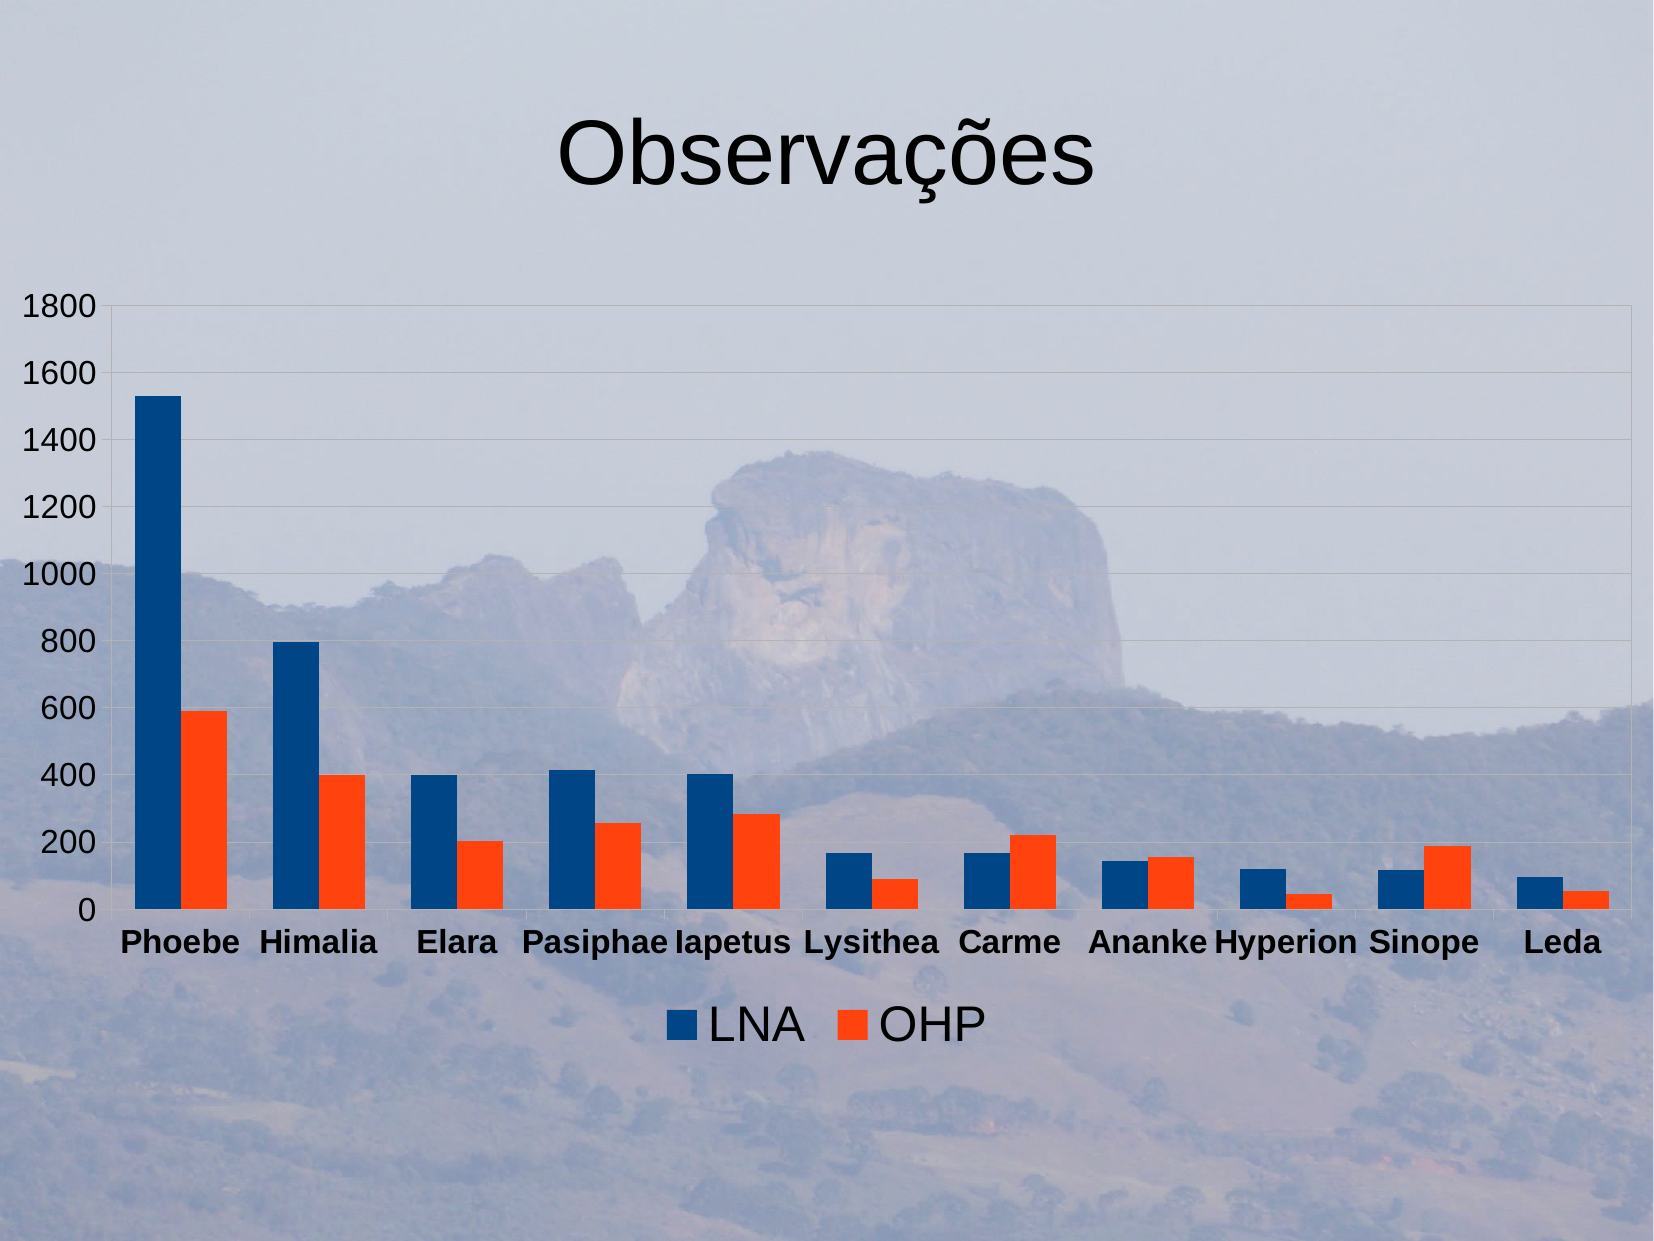

# Observações
### Chart
| Category | LNA | OHP |
|---|---|---|
| Phoebe | 1531.0 | 590.0 |
| Himalia | 798.0 | 401.0 |
| Elara | 401.0 | 203.0 |
| Pasiphae | 416.0 | 258.0 |
| Iapetus | 402.0 | 284.0 |
| Lysithea | 168.0 | 91.0 |
| Carme | 167.0 | 222.0 |
| Ananke | 143.0 | 156.0 |
| Hyperion | 121.0 | 46.0 |
| Sinope | 117.0 | 189.0 |
| Leda | 96.0 | 54.0 |